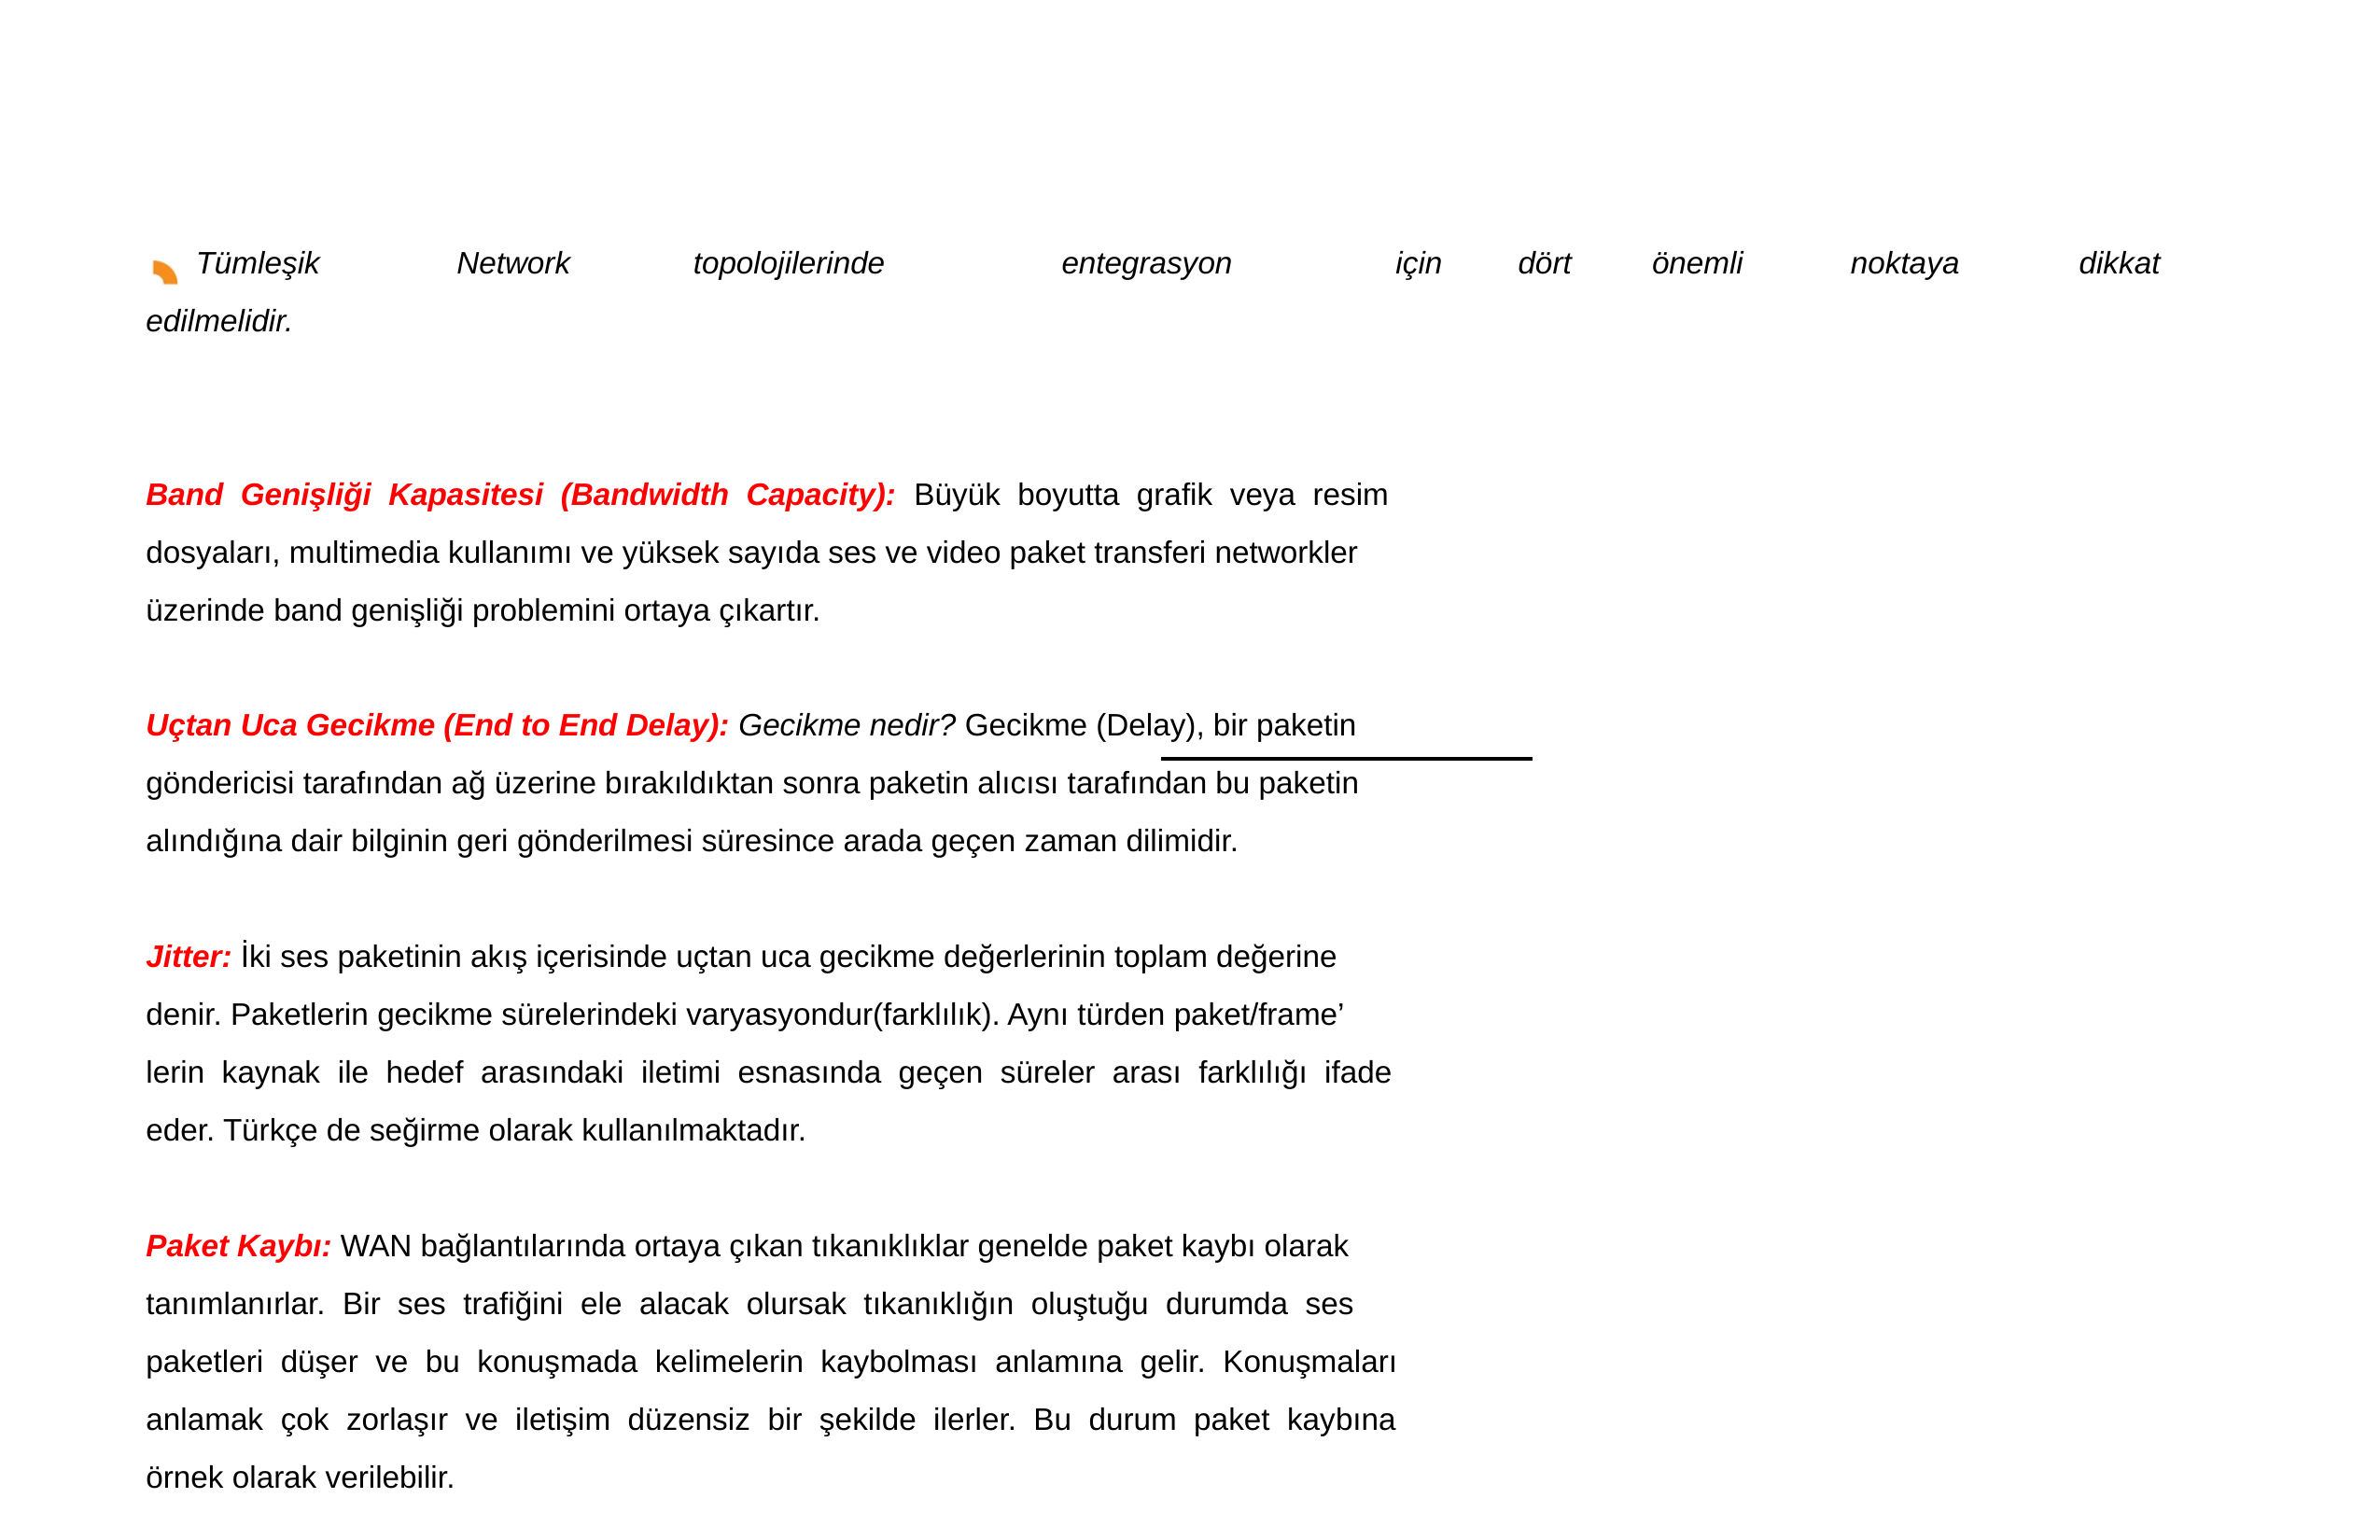

Tümleşik
Network
topolojilerinde
entegrasyon
için
dört
önemli
noktaya
dikkat
edilmelidir.
Band Genişliği Kapasitesi (Bandwidth Capacity): Büyük boyutta grafik veya resim
dosyaları, multimedia kullanımı ve yüksek sayıda ses ve video paket transferi networkler
üzerinde band genişliği problemini ortaya çıkartır.
Uçtan Uca Gecikme (End to End Delay): Gecikme nedir? Gecikme (Delay), bir paketin
göndericisi tarafından ağ üzerine bırakıldıktan sonra paketin alıcısı tarafından bu paketin
alındığına dair bilginin geri gönderilmesi süresince arada geçen zaman dilimidir.
Jitter: İki ses paketinin akış içerisinde uçtan uca gecikme değerlerinin toplam değerine
denir. Paketlerin gecikme sürelerindeki varyasyondur(farklılık). Aynı türden paket/frame’
lerin kaynak ile hedef arasındaki iletimi esnasında geçen süreler arası farklılığı ifade
eder. Türkçe de seğirme olarak kullanılmaktadır.
Paket Kaybı: WAN bağlantılarında ortaya çıkan tıkanıklıklar genelde paket kaybı olarak
tanımlanırlar. Bir ses trafiğini ele alacak olursak tıkanıklığın oluştuğu durumda ses
paketleri düşer ve bu konuşmada kelimelerin kaybolması anlamına gelir. Konuşmaları
anlamak çok zorlaşır ve iletişim düzensiz bir şekilde ilerler. Bu durum paket kaybına
örnek olarak verilebilir.